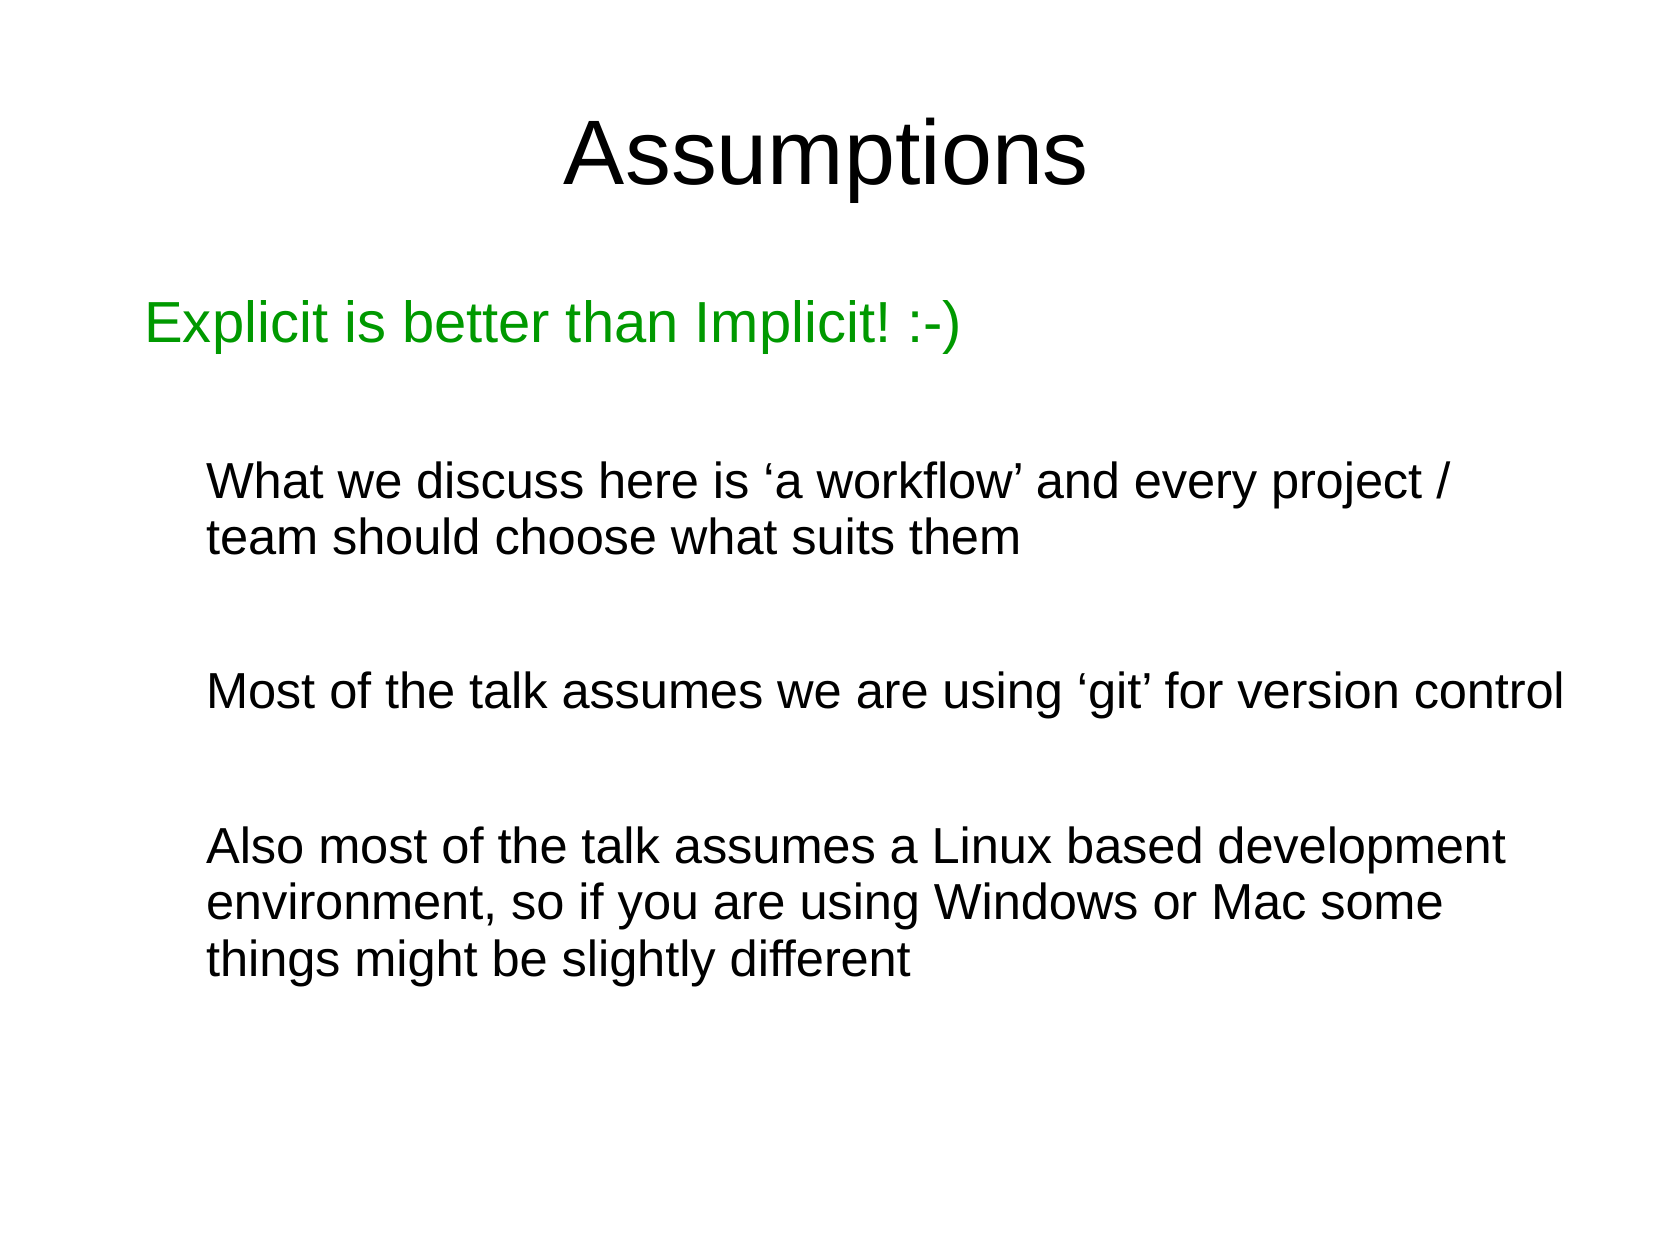

# Assumptions
Explicit is better than Implicit! :-)
What we discuss here is ‘a workflow’ and every project / team should choose what suits them
Most of the talk assumes we are using ‘git’ for version control
Also most of the talk assumes a Linux based development environment, so if you are using Windows or Mac some things might be slightly different